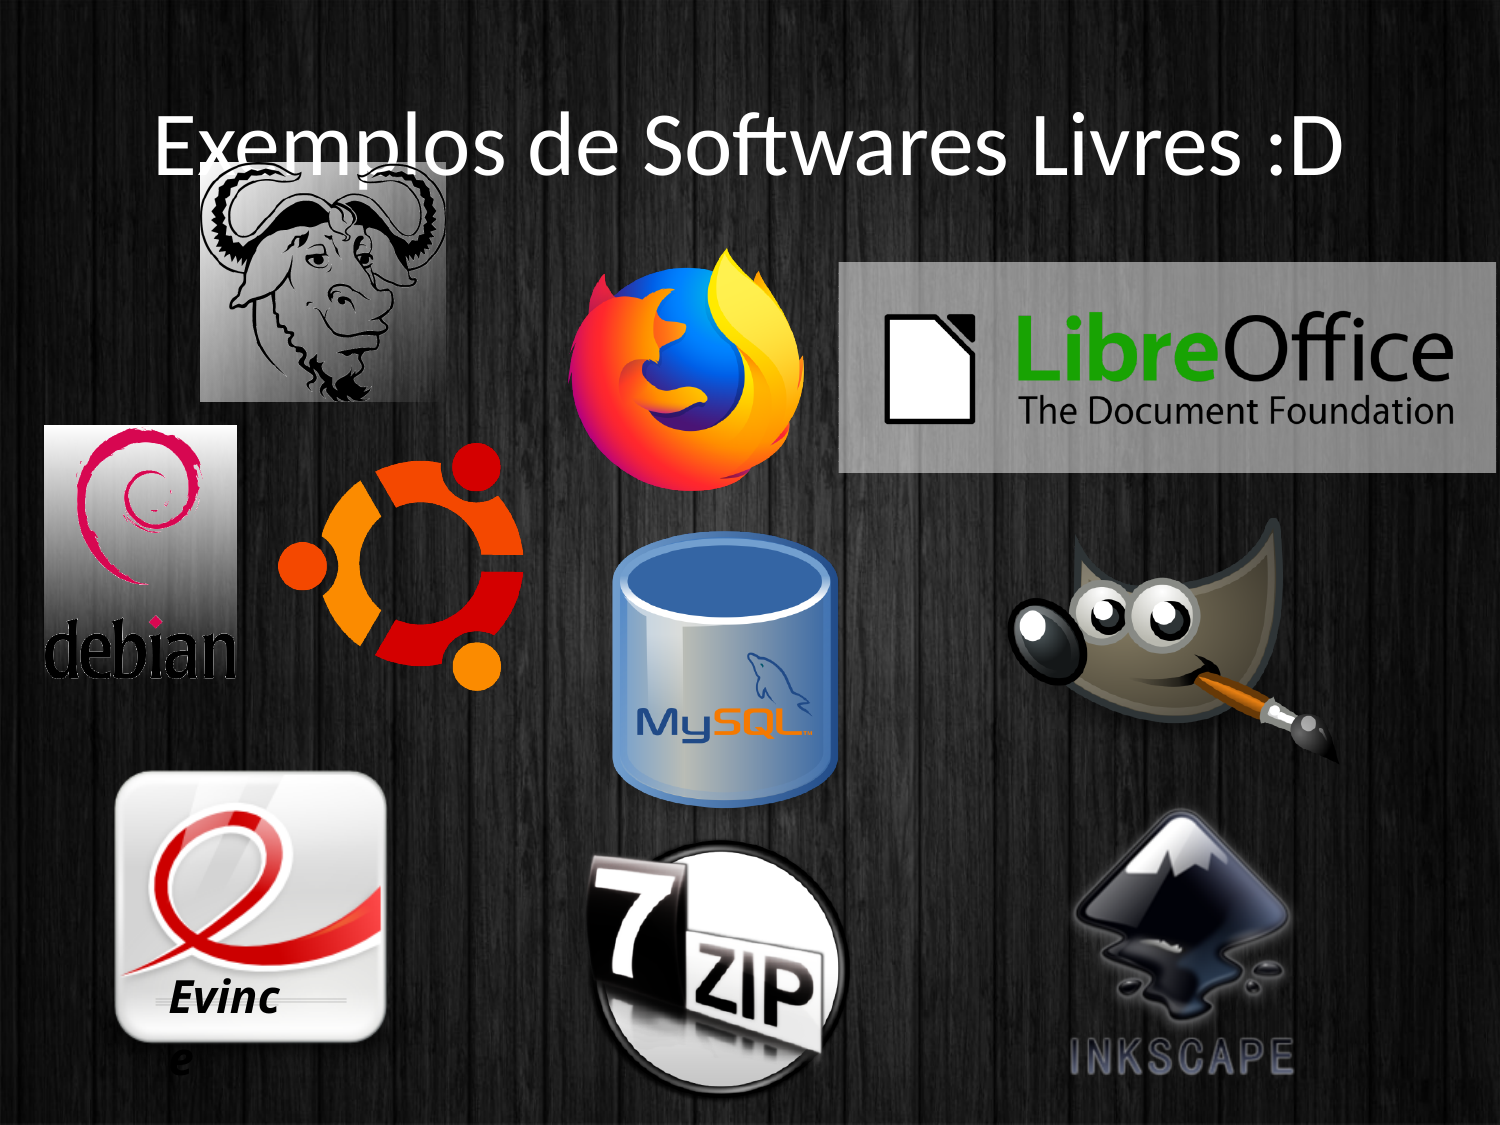

# Exemplos de Softwares Livres :D
Evince